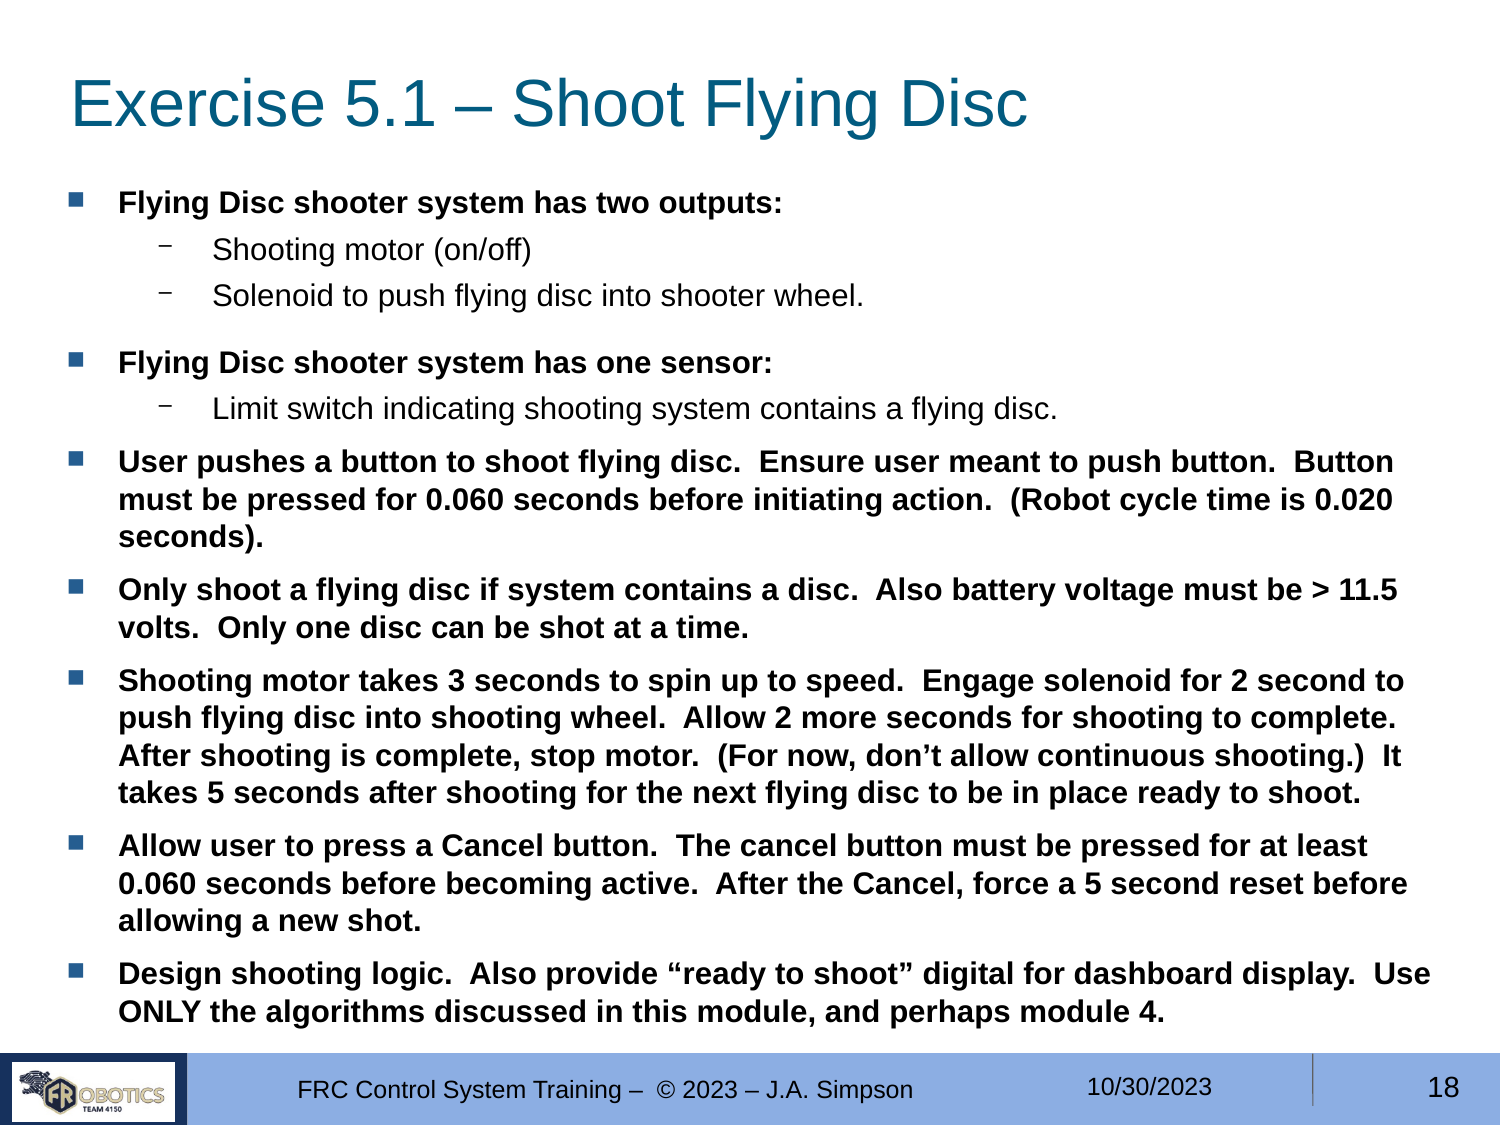

# Exercise 5.1 – Shoot Flying Disc
Flying Disc shooter system has two outputs:
Shooting motor (on/off)
Solenoid to push flying disc into shooter wheel.
Flying Disc shooter system has one sensor:
Limit switch indicating shooting system contains a flying disc.
User pushes a button to shoot flying disc. Ensure user meant to push button. Button must be pressed for 0.060 seconds before initiating action. (Robot cycle time is 0.020 seconds).
Only shoot a flying disc if system contains a disc. Also battery voltage must be > 11.5 volts. Only one disc can be shot at a time.
Shooting motor takes 3 seconds to spin up to speed. Engage solenoid for 2 second to push flying disc into shooting wheel. Allow 2 more seconds for shooting to complete. After shooting is complete, stop motor. (For now, don’t allow continuous shooting.) It takes 5 seconds after shooting for the next flying disc to be in place ready to shoot.
Allow user to press a Cancel button. The cancel button must be pressed for at least 0.060 seconds before becoming active. After the Cancel, force a 5 second reset before allowing a new shot.
Design shooting logic. Also provide “ready to shoot” digital for dashboard display. Use ONLY the algorithms discussed in this module, and perhaps module 4.
10/30/2023
FRC Control System Training – © 2023 – J.A. Simpson